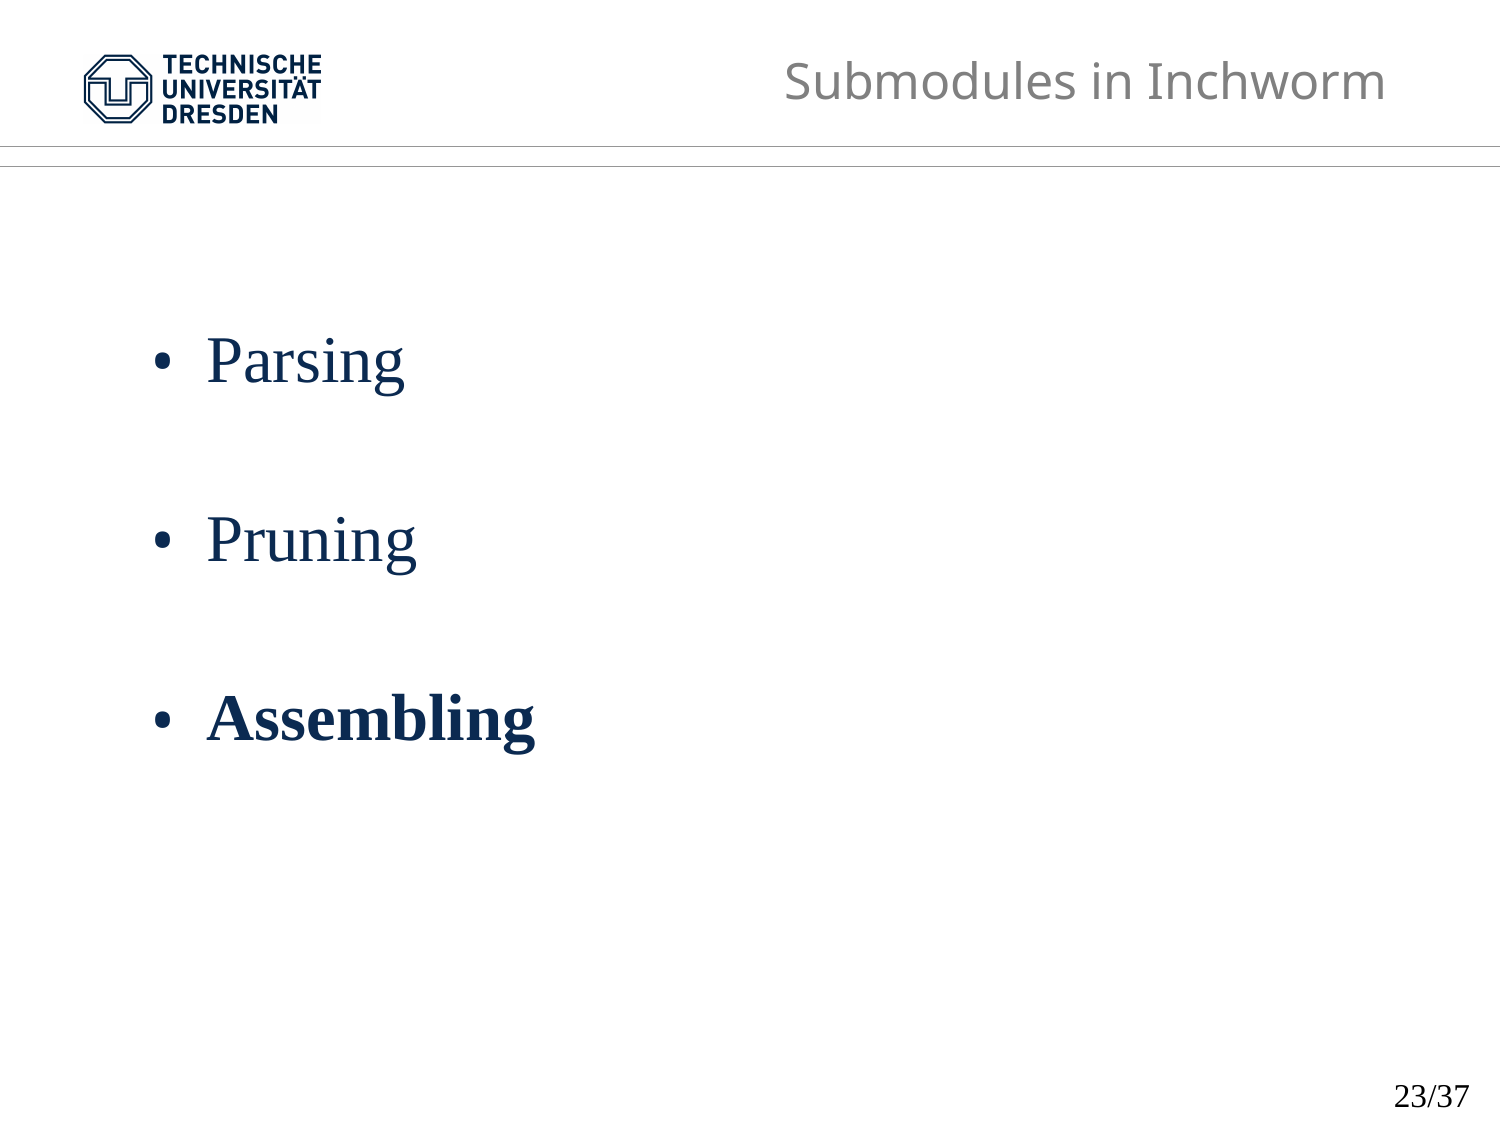

# Submodules in Inchworm
Parsing
Pruning
Assembling
23